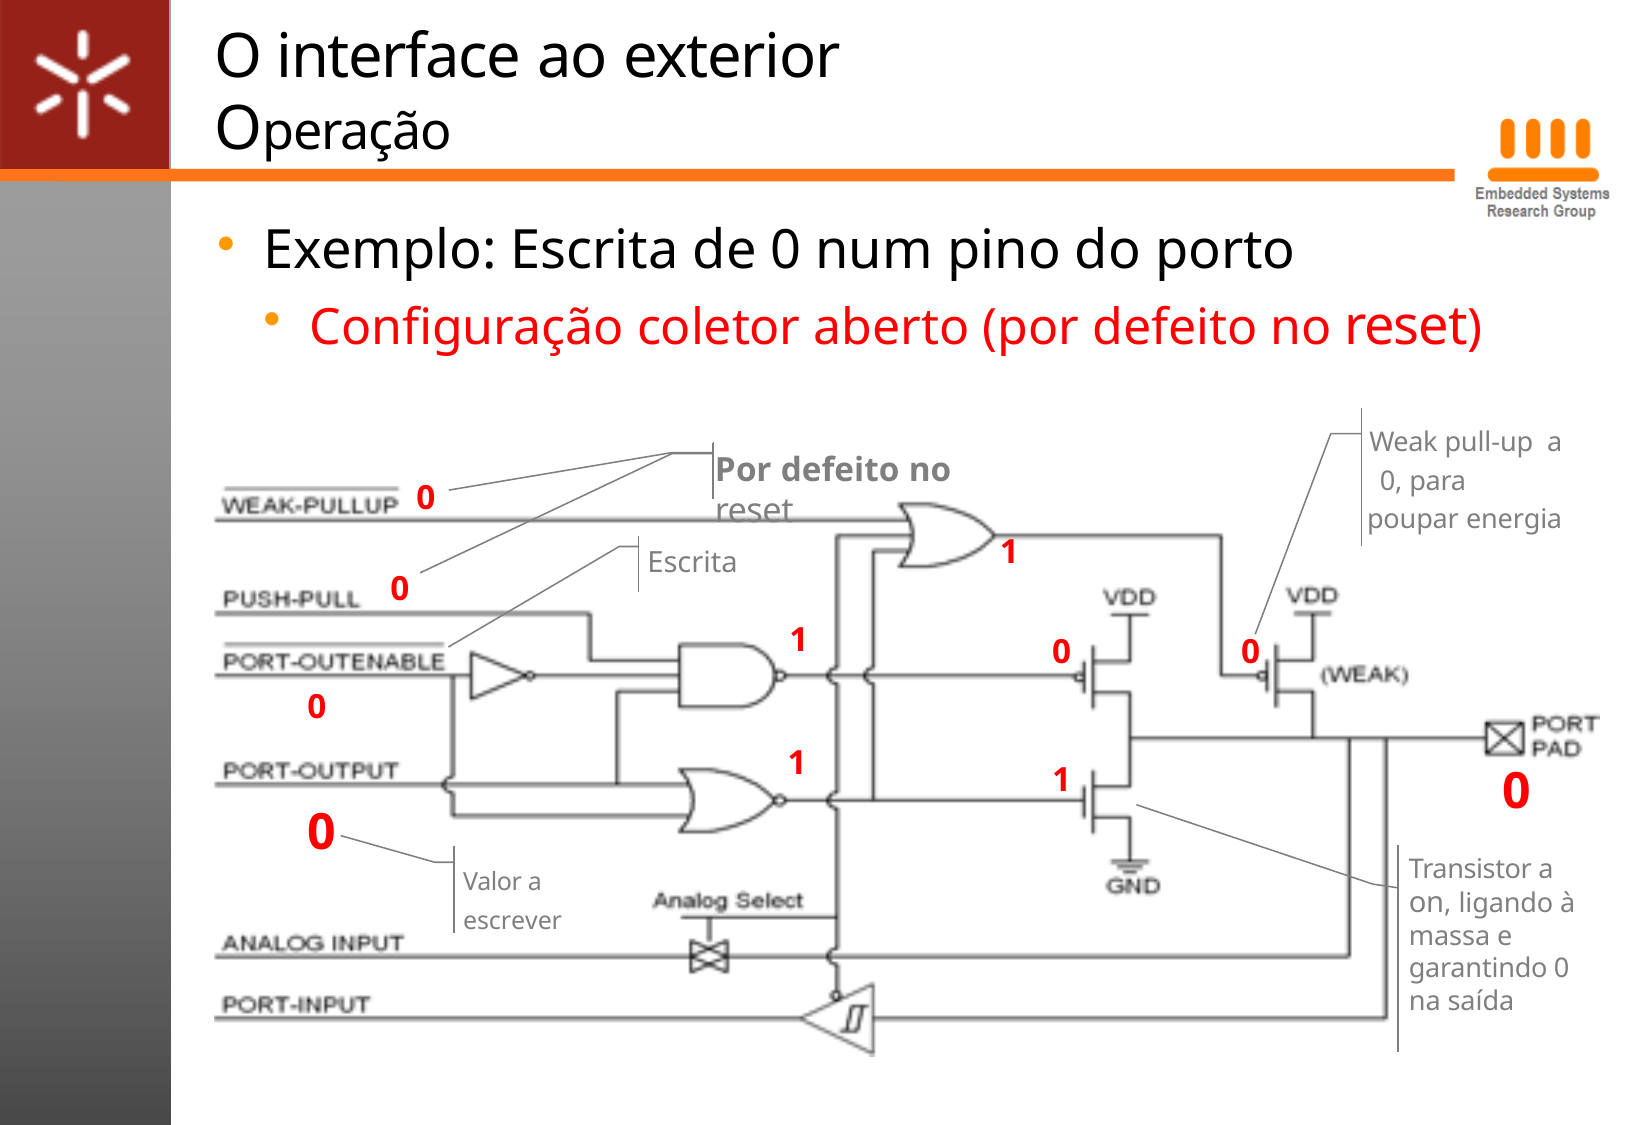

# O interface ao exterior Operação
Exemplo: Escrita de 0 num pino do porto
Configuração coletor aberto (por defeito no reset)
Weak pull-up a 0, para
poupar energia
Por defeito no reset
1
0
Escrita
0
1
0
0
0
1
0
Transistor a on, ligando à massa e garantindo 0 na saída
1
0
Valor a escrever